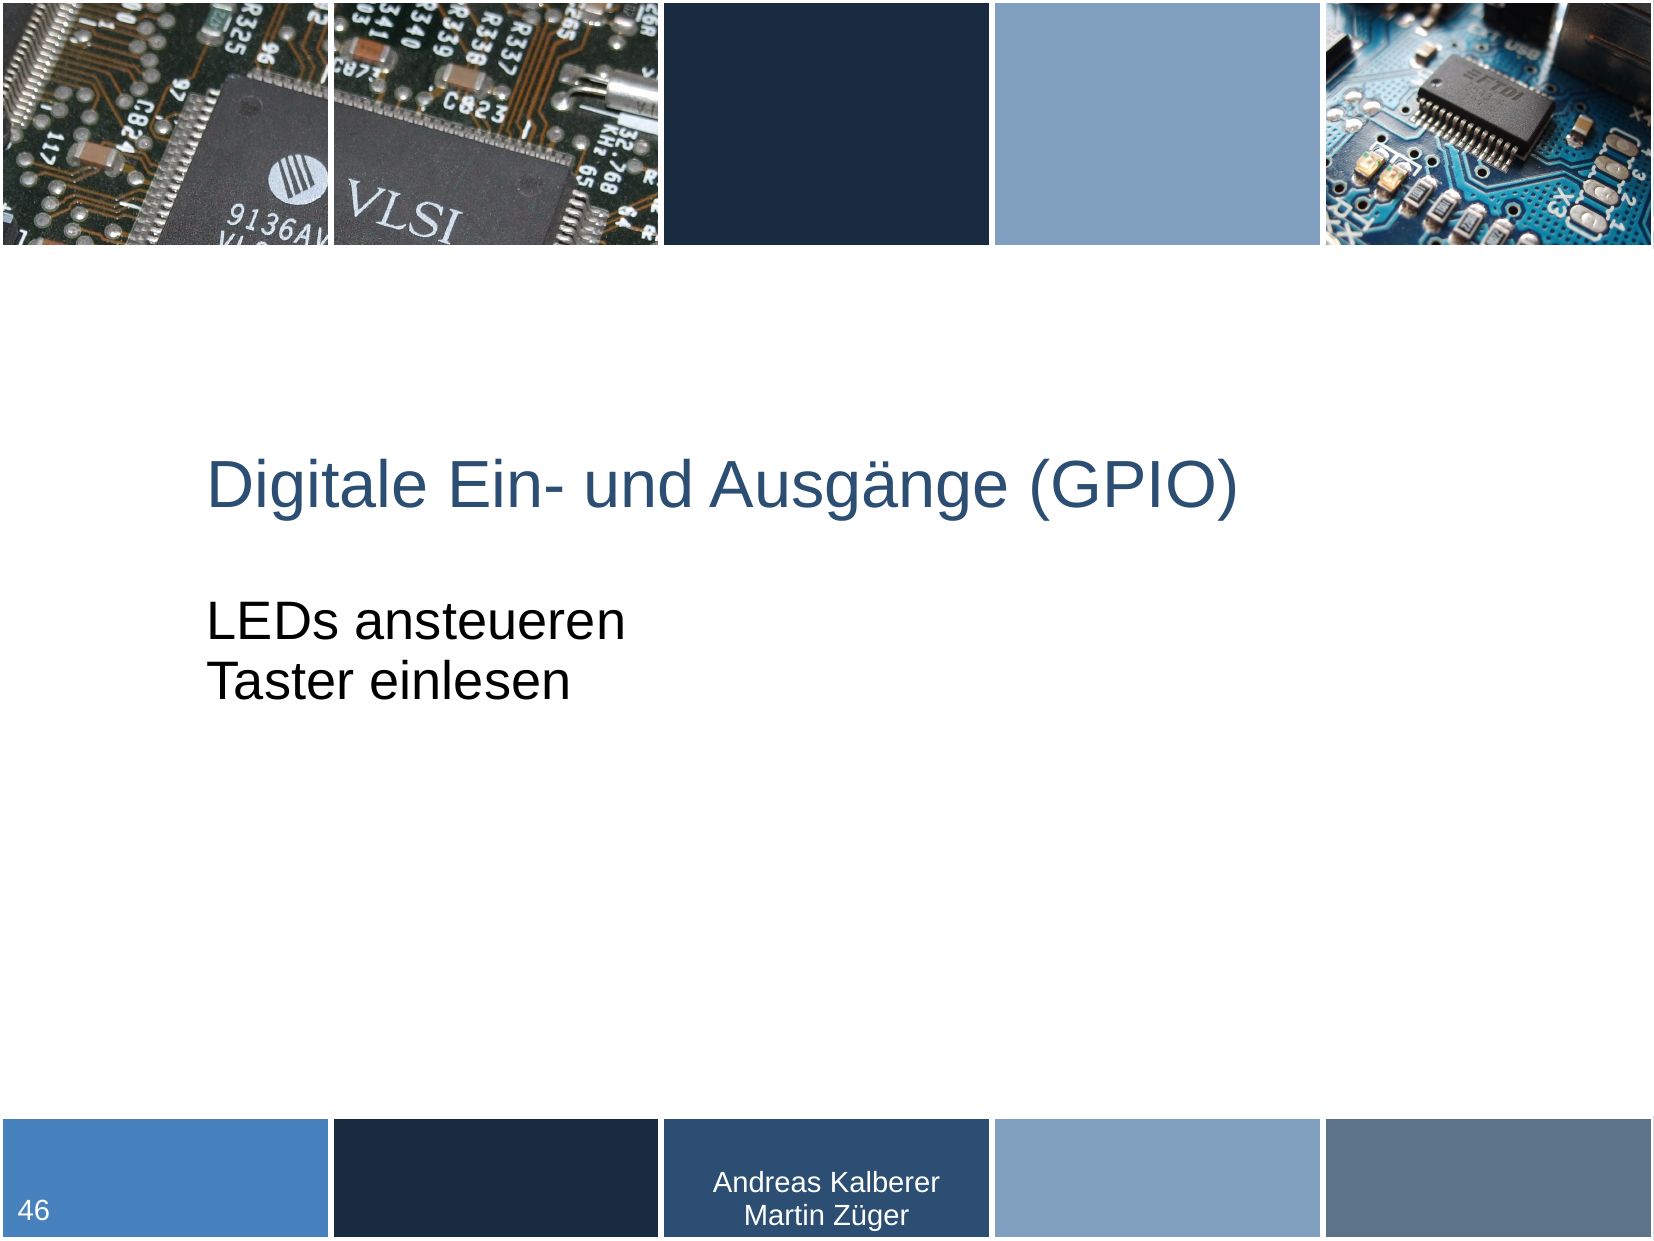

# Digitale Ein- und Ausgänge (GPIO)
LEDs ansteueren
Taster einlesen
LibreOffice Productivity Suite
46